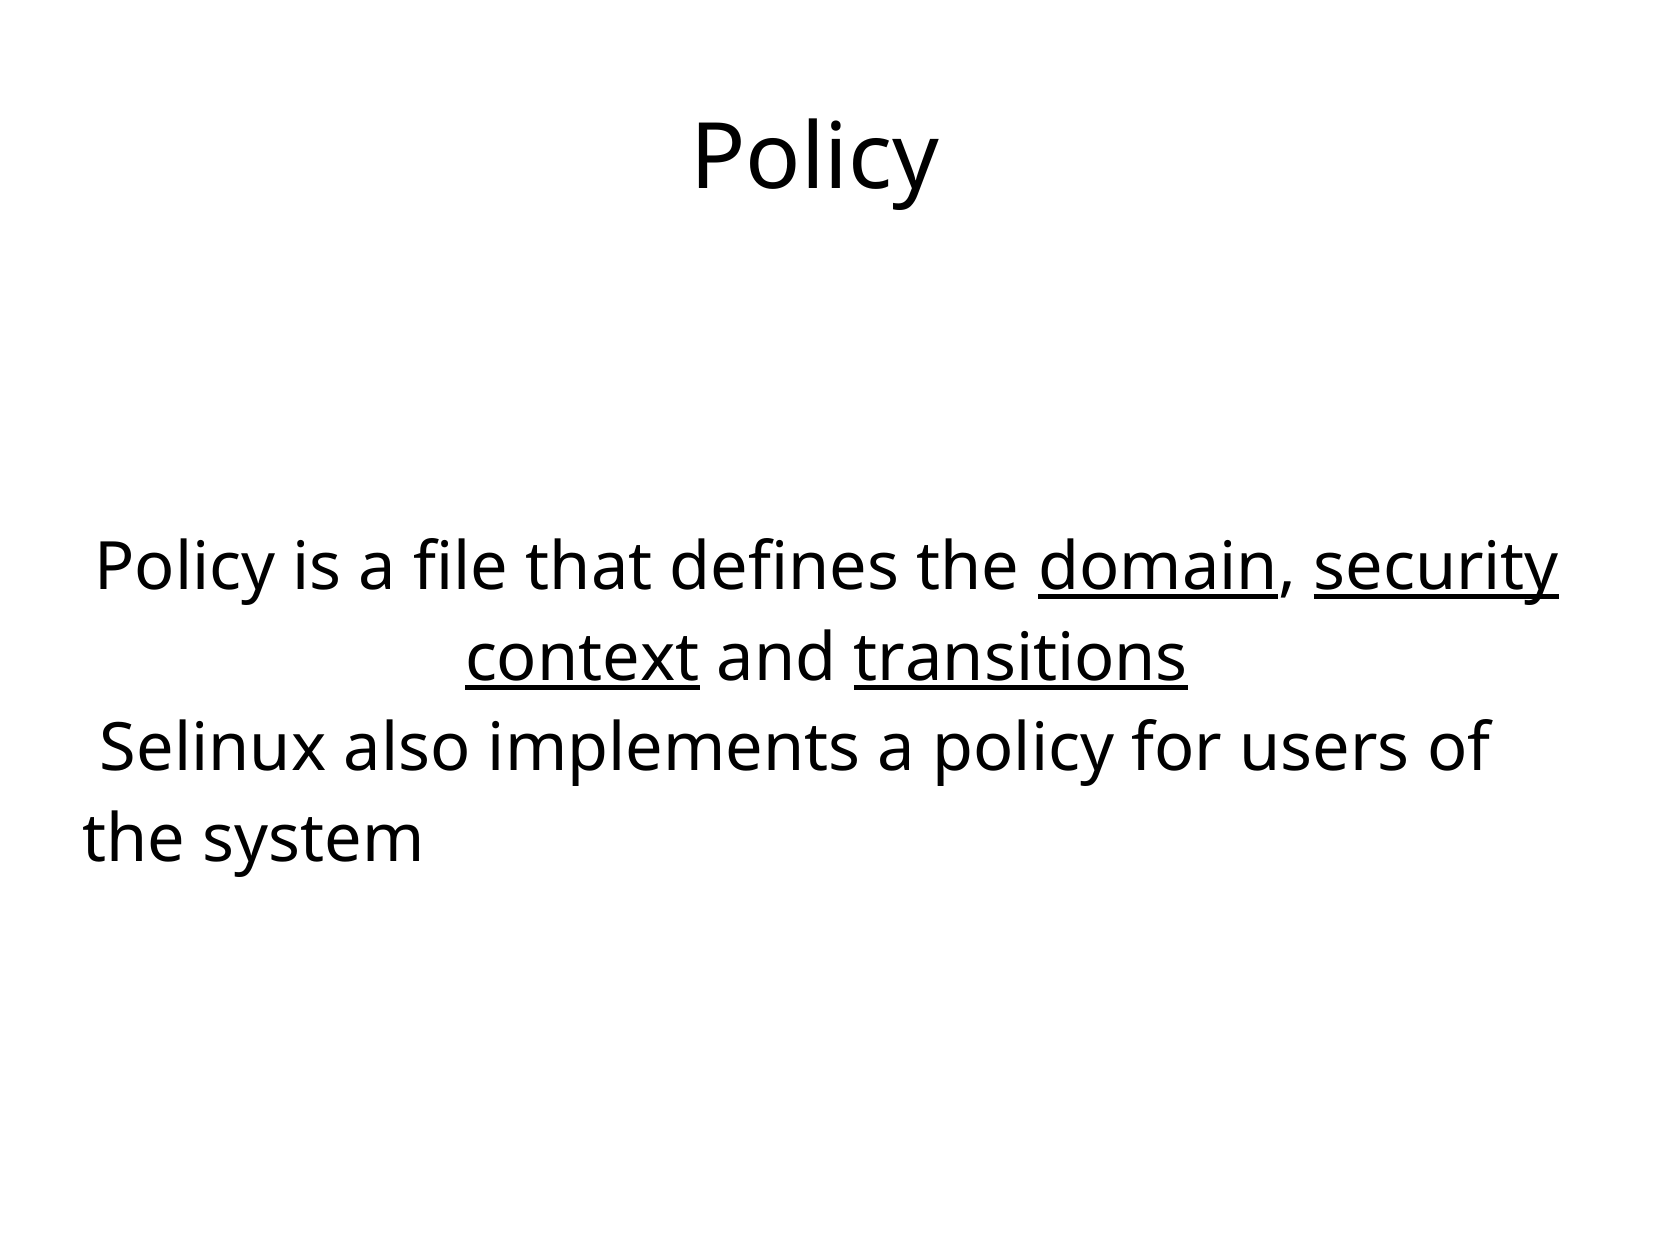

# Policy
Policy is a file that defines the domain, security context and transitions
 Selinux also implements a policy for users of the system